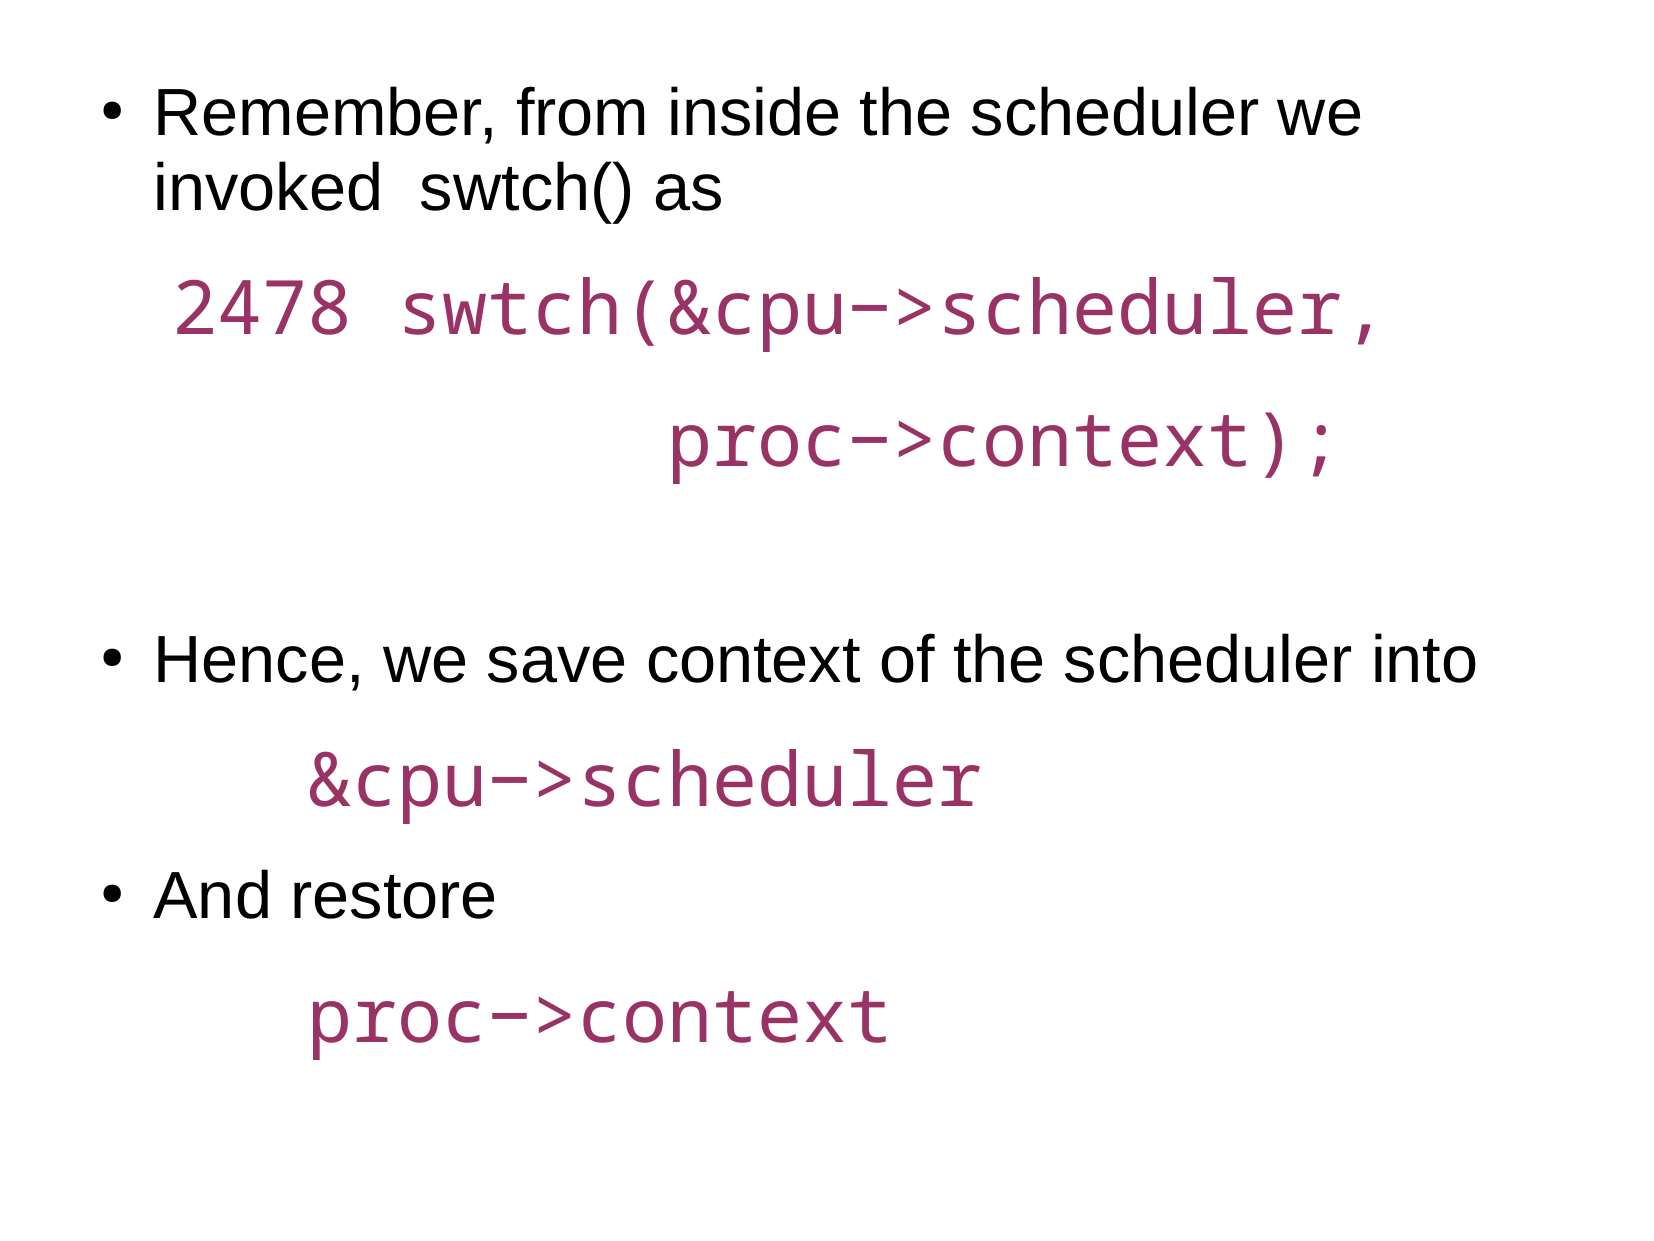

# Remember, from inside the scheduler we invoked swtch() as
 2478 swtch(&cpu−>scheduler,
 proc−>context);
Hence, we save context of the scheduler into
 &cpu−>scheduler
And restore
 proc−>context